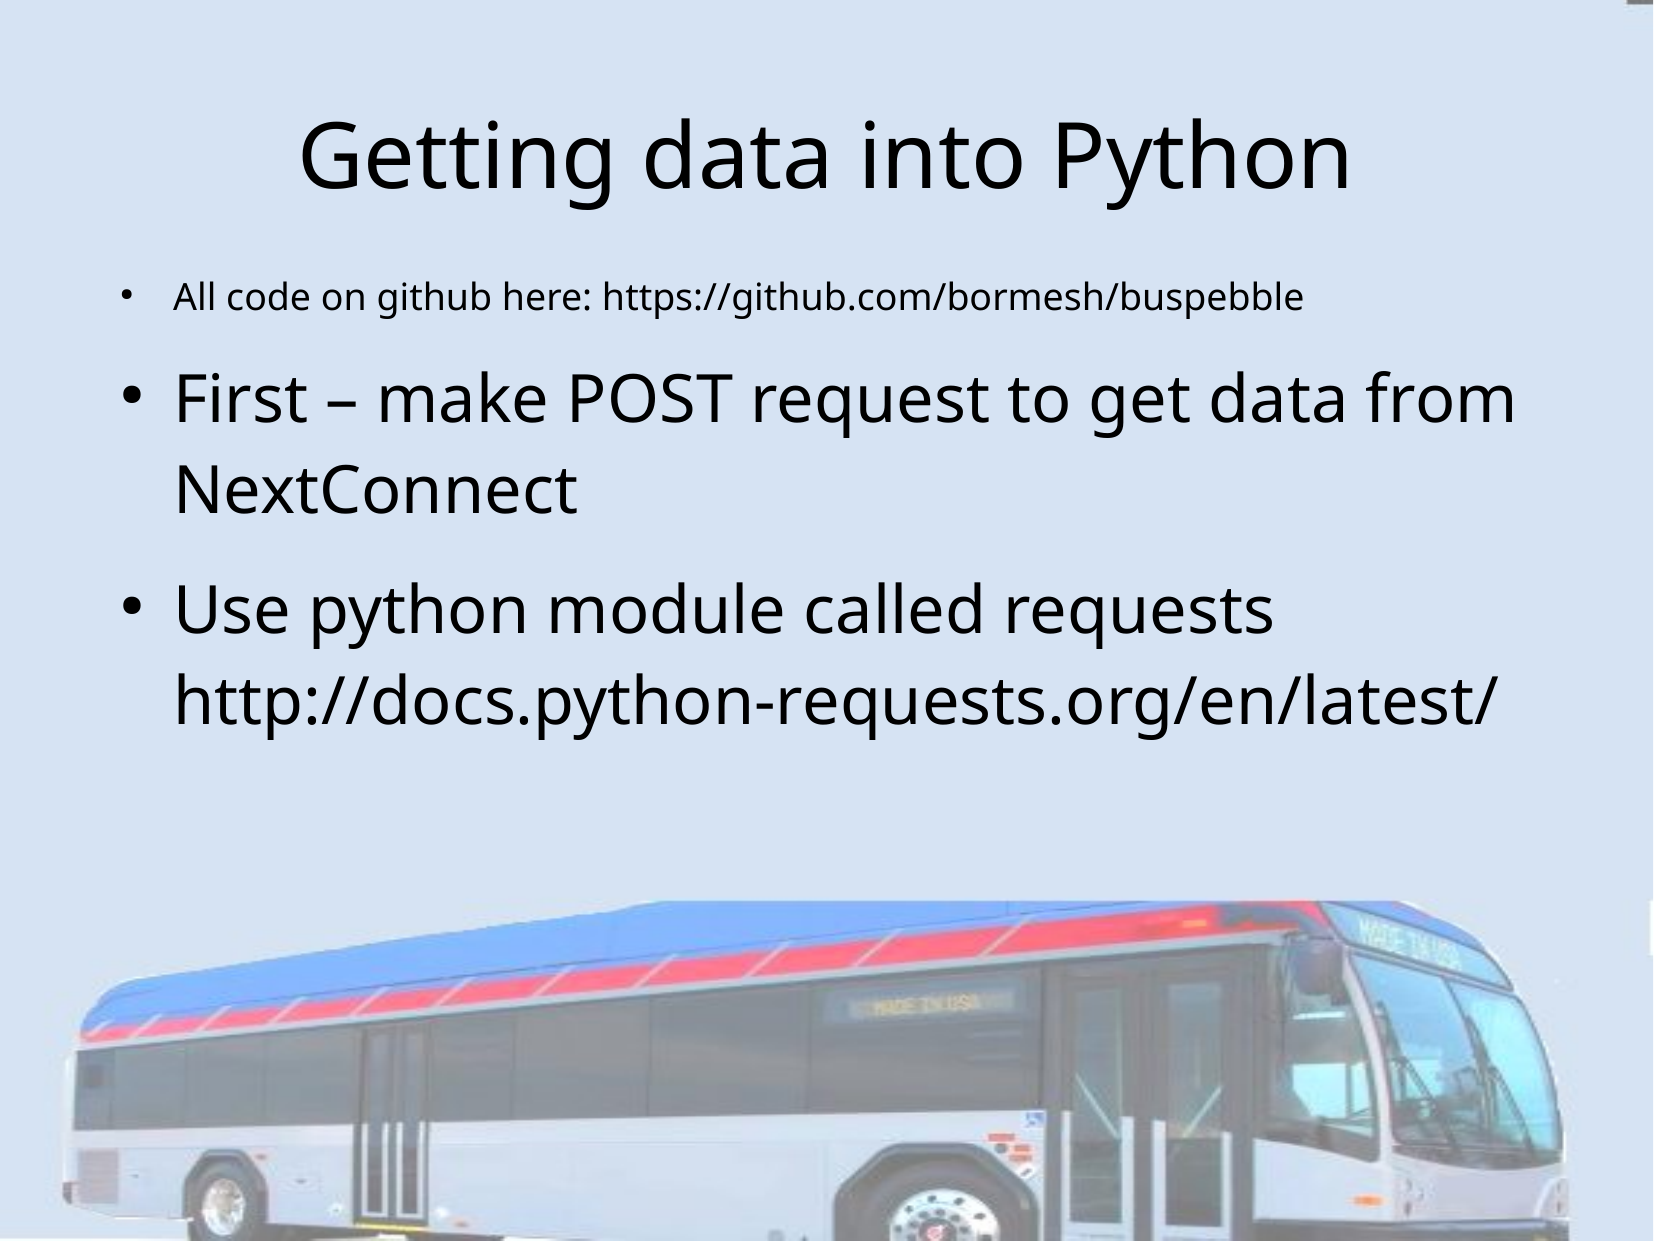

# Getting data into Python
All code on github here: https://github.com/bormesh/buspebble
First – make POST request to get data from NextConnect
Use python module called requests http://docs.python-requests.org/en/latest/